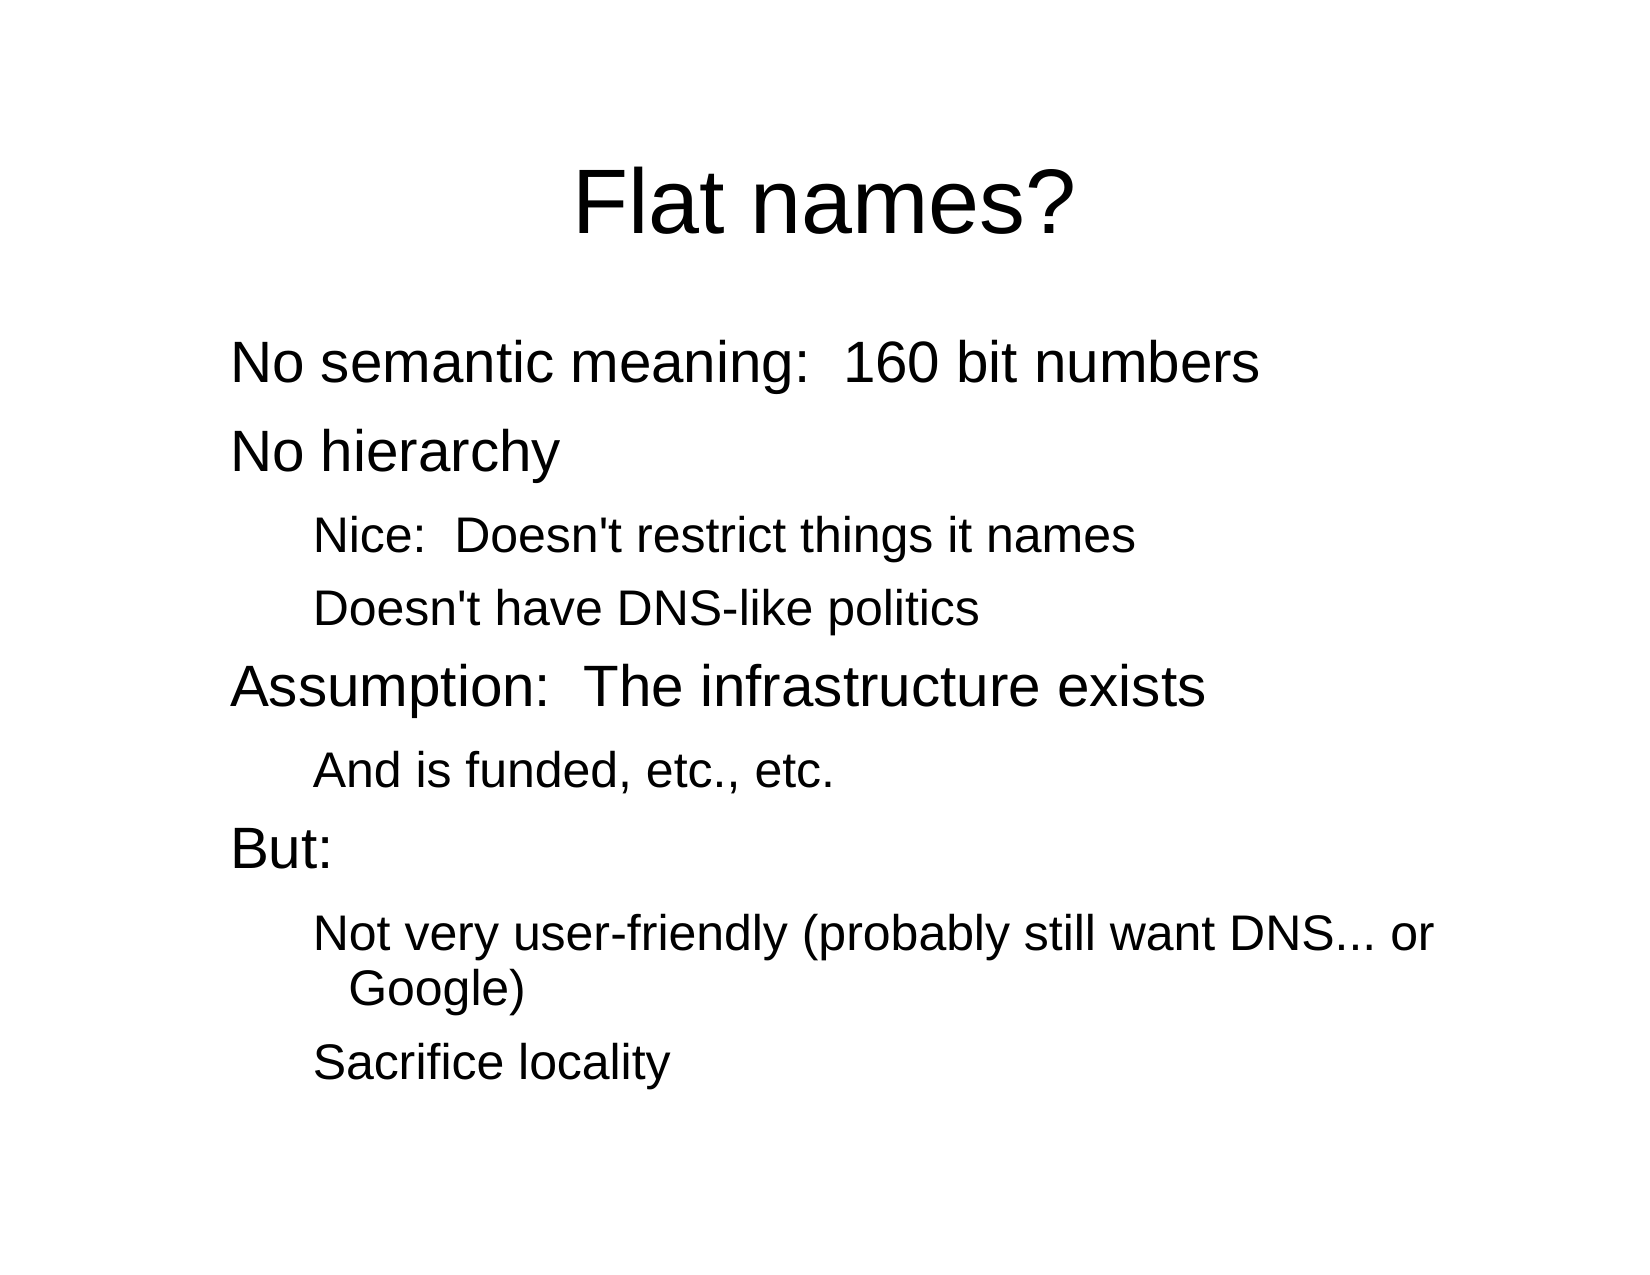

# Flat names?
No semantic meaning: 160 bit numbers
No hierarchy
Nice: Doesn't restrict things it names
Doesn't have DNS-like politics
Assumption: The infrastructure exists
And is funded, etc., etc.
But:
Not very user-friendly (probably still want DNS... or Google)
Sacrifice locality